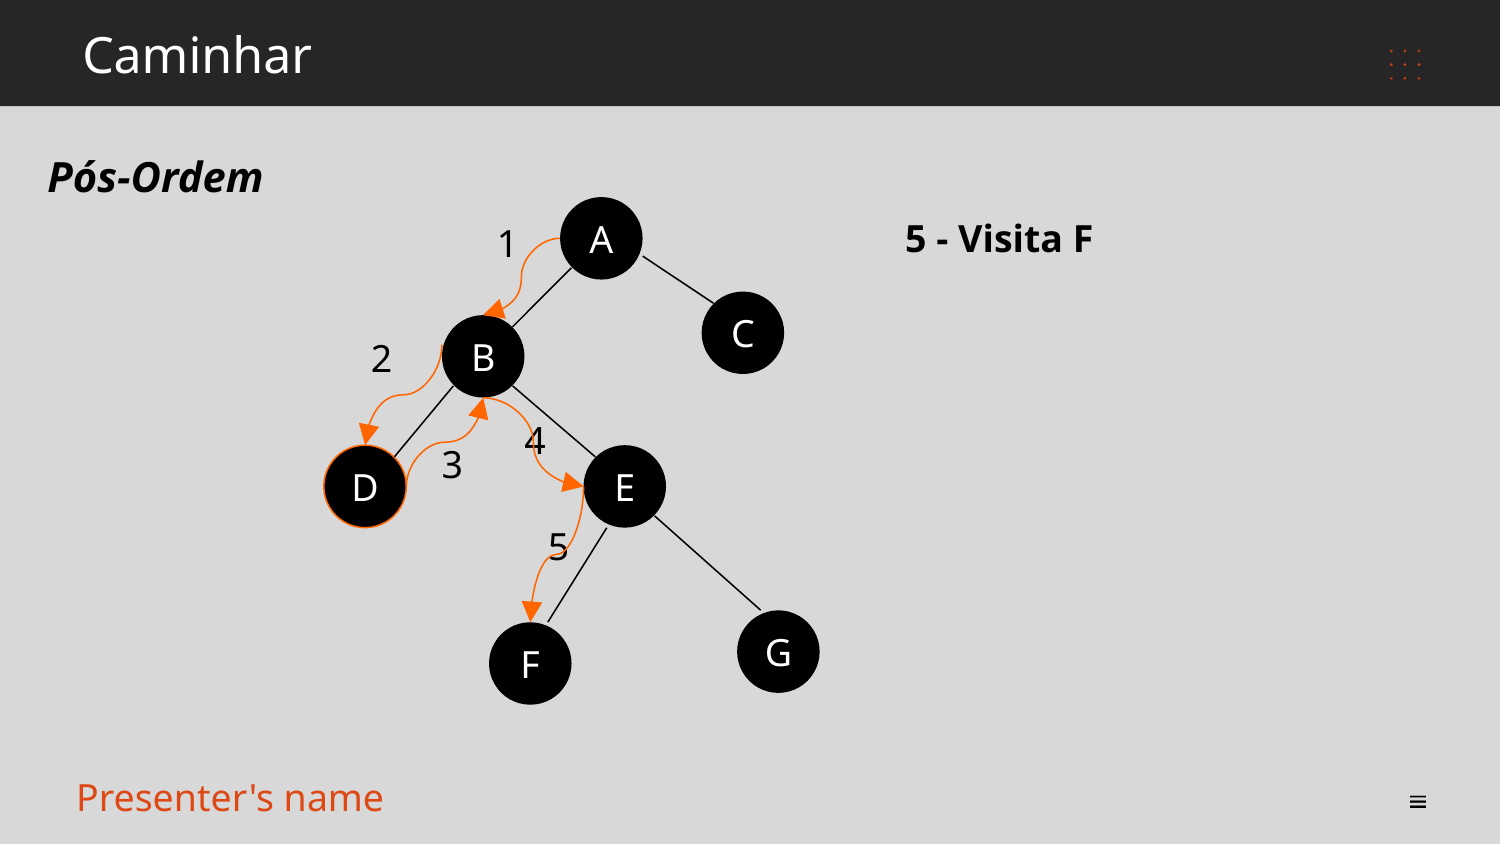

Caminhar
Pós-Ordem
A
C
B
D
E
G
F
5 - Visita F
1
2
4
3
5